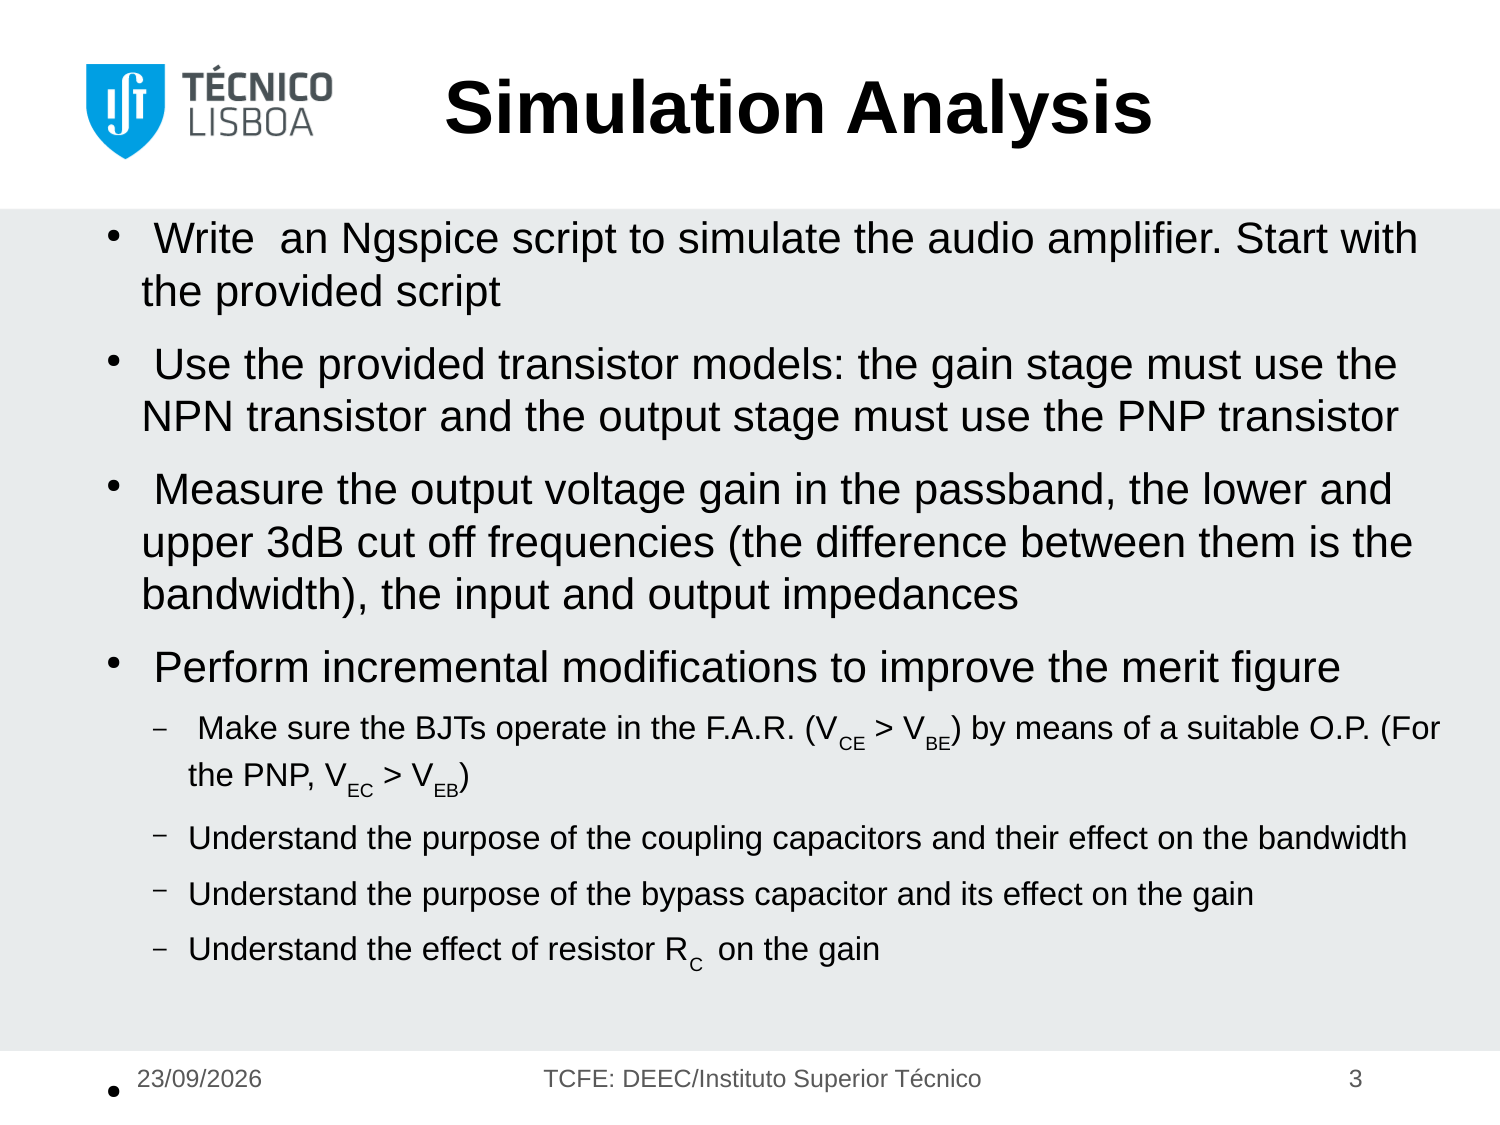

# Simulation Analysis
 Write an Ngspice script to simulate the audio amplifier. Start with the provided script
 Use the provided transistor models: the gain stage must use the NPN transistor and the output stage must use the PNP transistor
 Measure the output voltage gain in the passband, the lower and upper 3dB cut off frequencies (the difference between them is the bandwidth), the input and output impedances
 Perform incremental modifications to improve the merit figure
 Make sure the BJTs operate in the F.A.R. (VCE > VBE) by means of a suitable O.P. (For the PNP, VEC > VEB)
Understand the purpose of the coupling capacitors and their effect on the bandwidth
Understand the purpose of the bypass capacitor and its effect on the gain
Understand the effect of resistor RC on the gain
bla
3